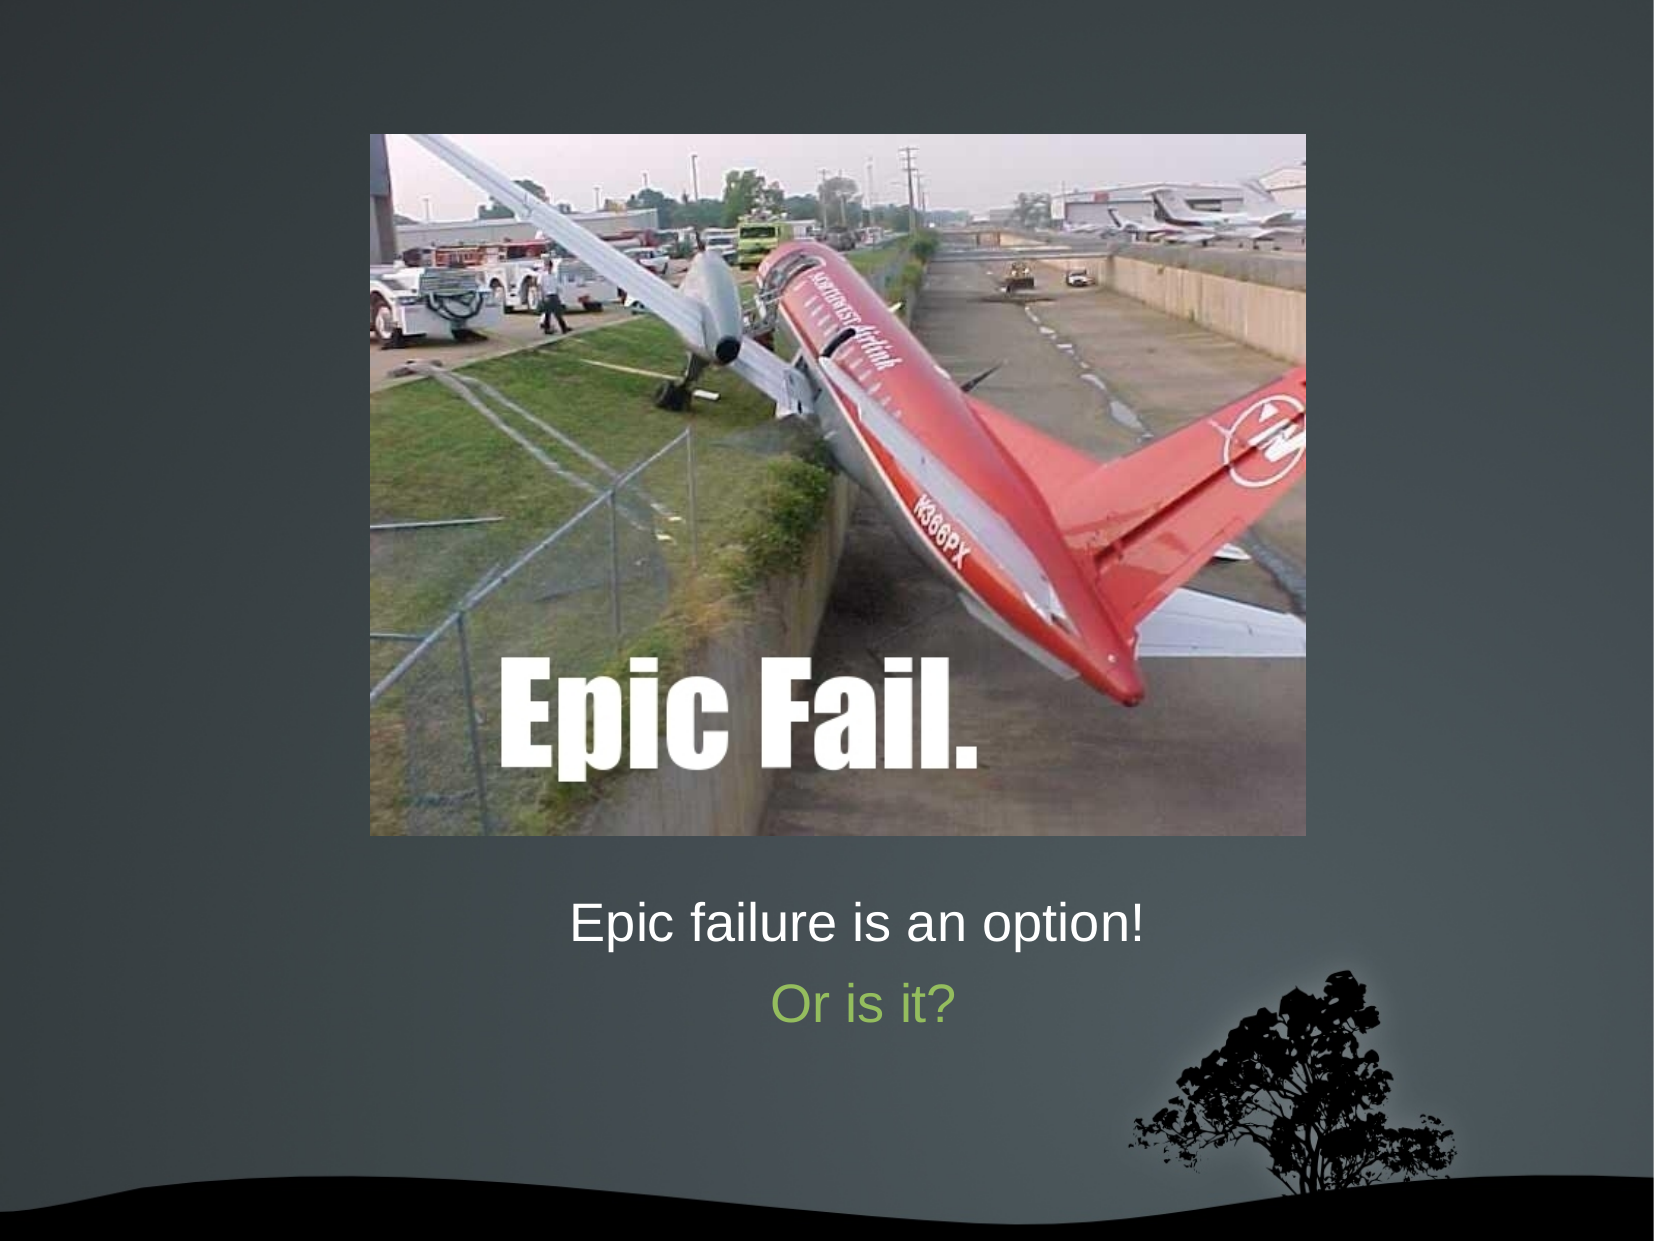

Epic failure is an option!
Or is it?